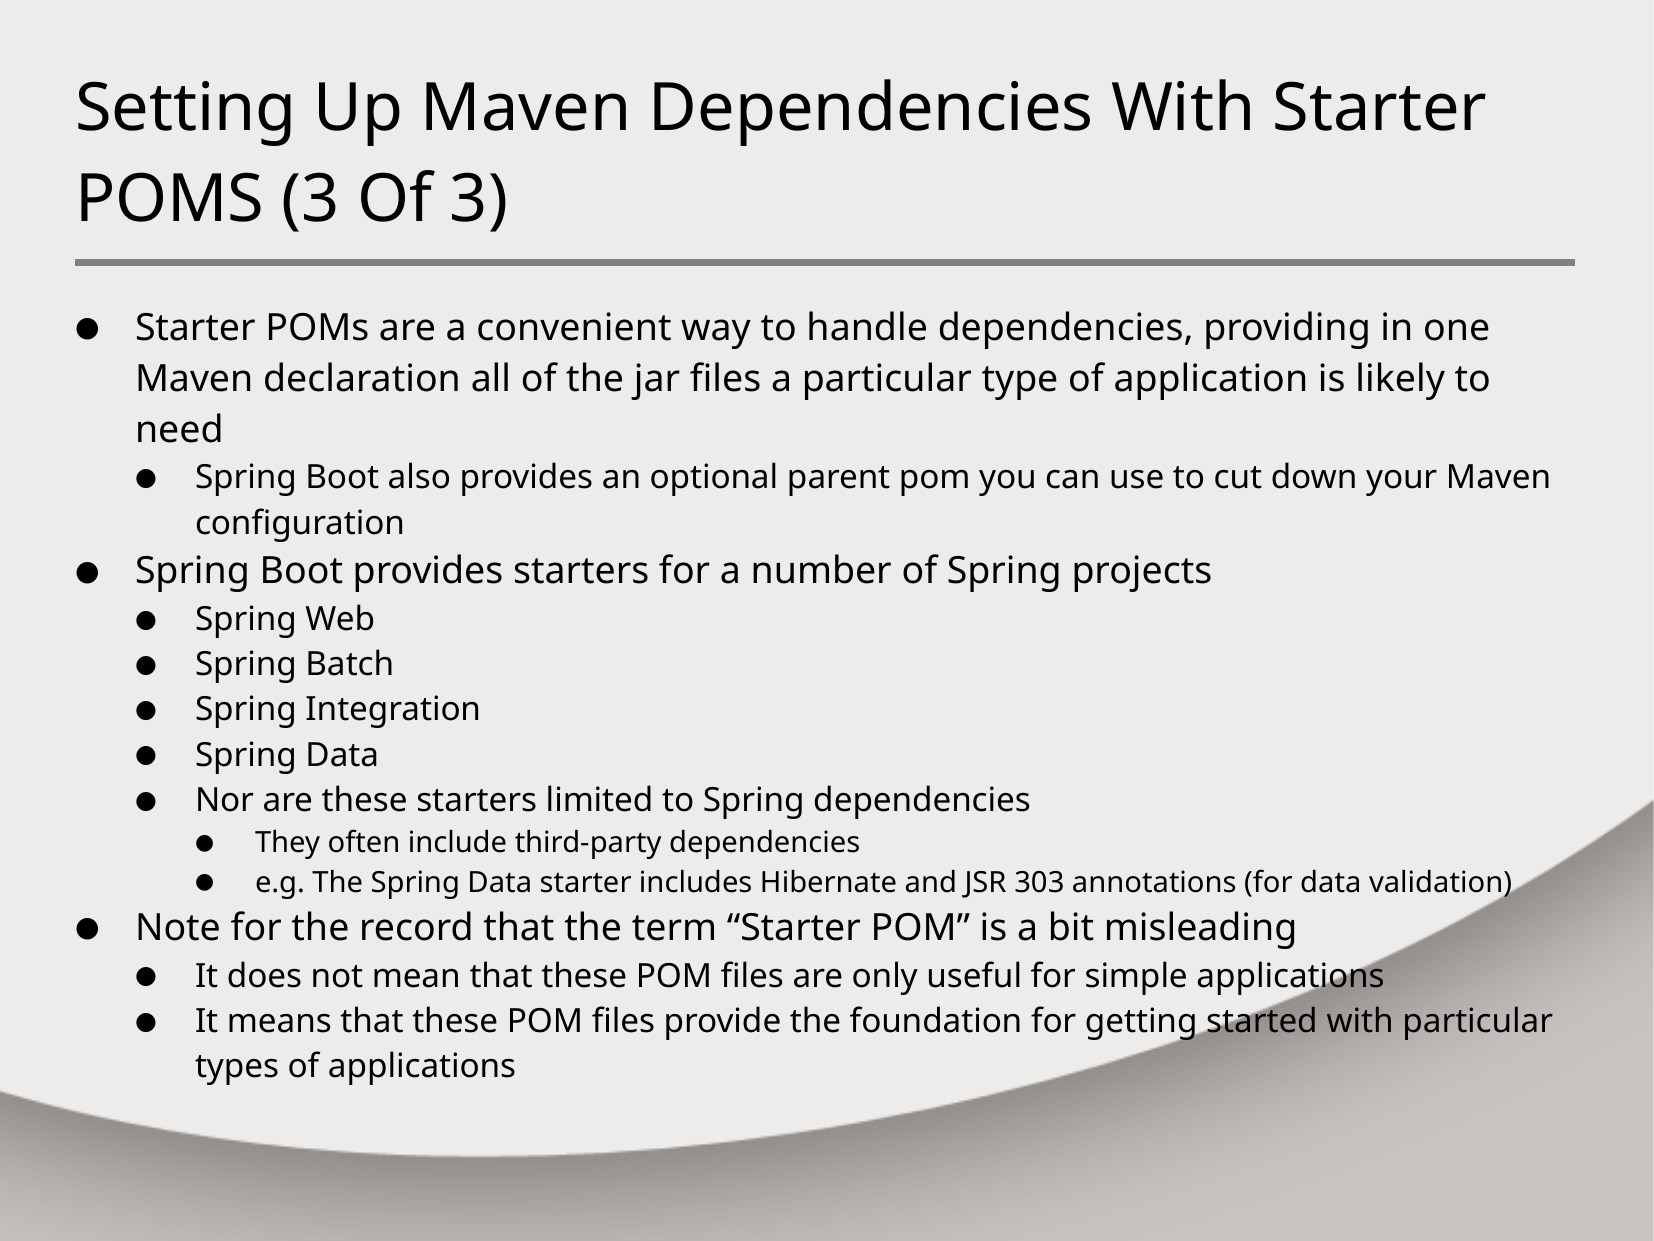

# Setting Up Maven Dependencies With Starter POMS (3 Of 3)
Starter POMs are a convenient way to handle dependencies, providing in one Maven declaration all of the jar files a particular type of application is likely to need
Spring Boot also provides an optional parent pom you can use to cut down your Maven configuration
Spring Boot provides starters for a number of Spring projects
Spring Web
Spring Batch
Spring Integration
Spring Data
Nor are these starters limited to Spring dependencies
They often include third-party dependencies
e.g. The Spring Data starter includes Hibernate and JSR 303 annotations (for data validation)
Note for the record that the term “Starter POM” is a bit misleading
It does not mean that these POM files are only useful for simple applications
It means that these POM files provide the foundation for getting started with particular types of applications